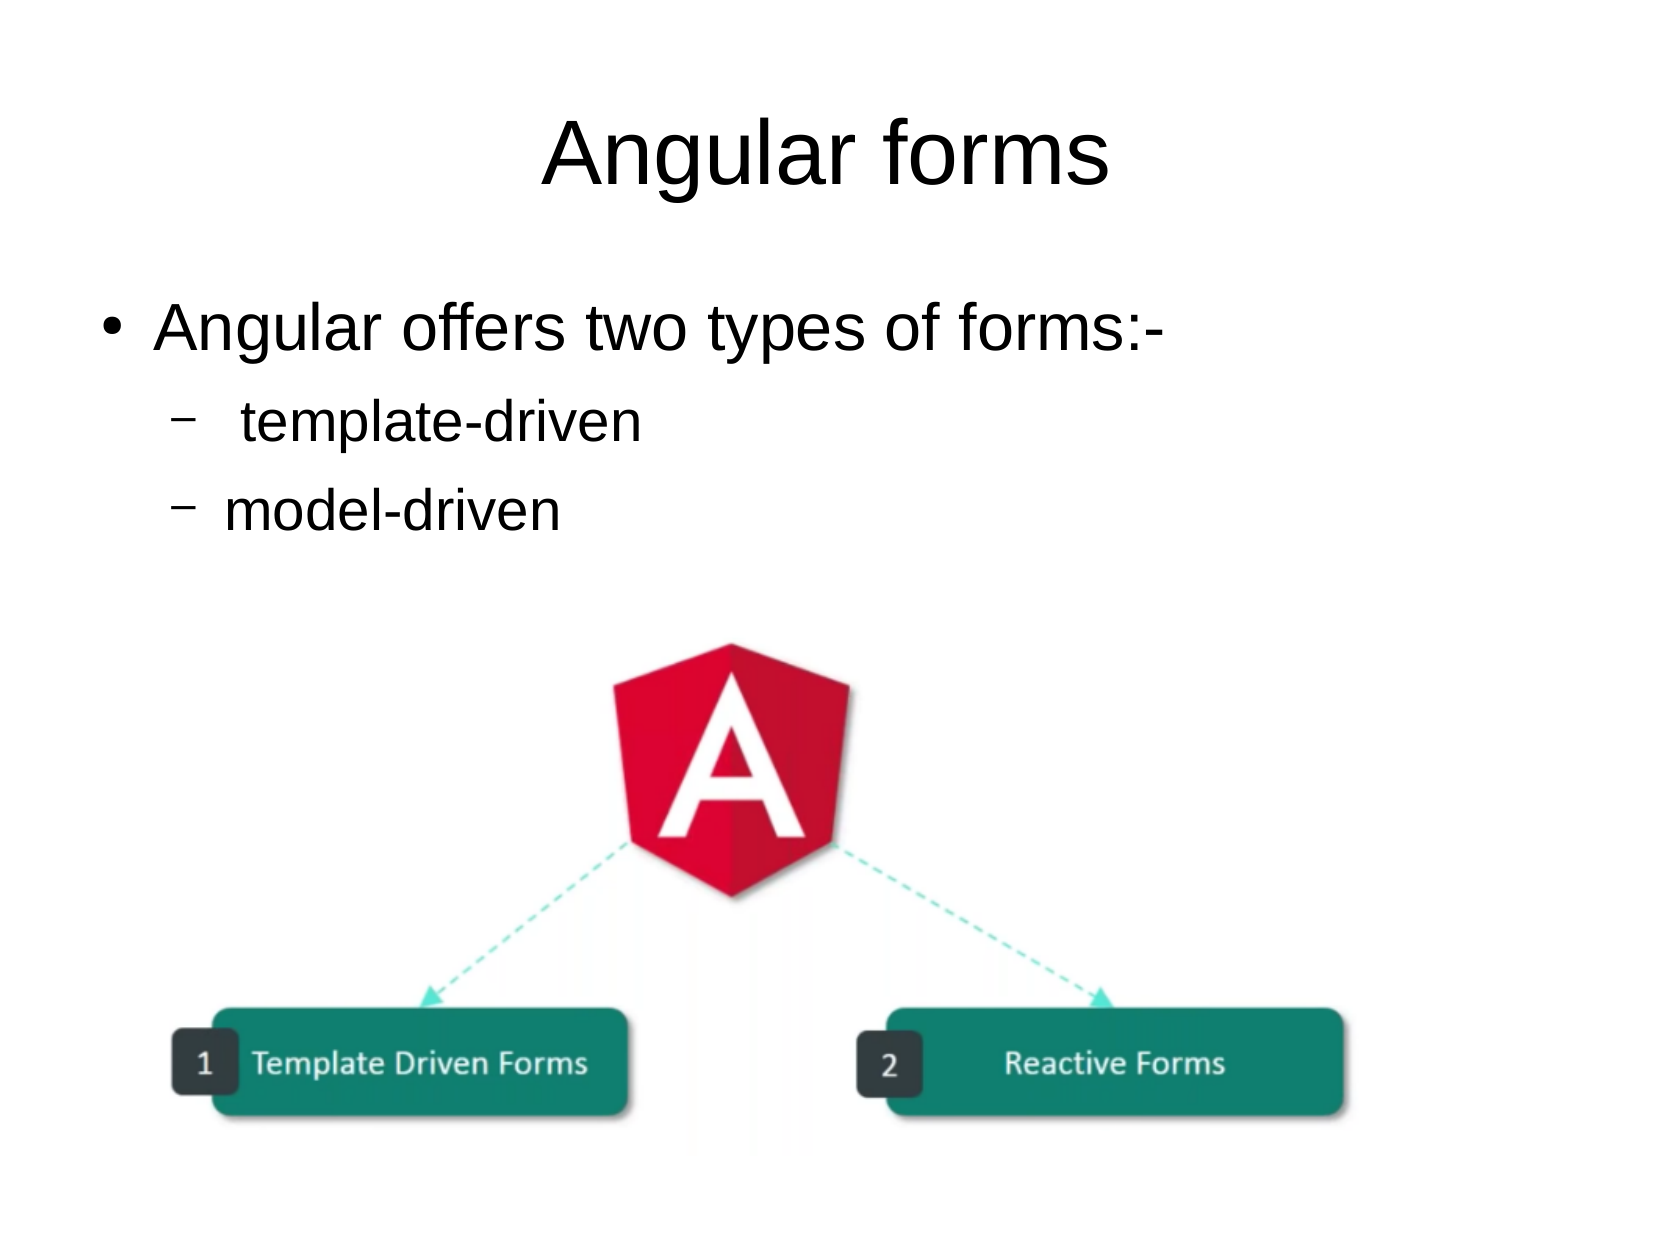

# Angular forms
Angular offers two types of forms:-
 template-driven
model-driven